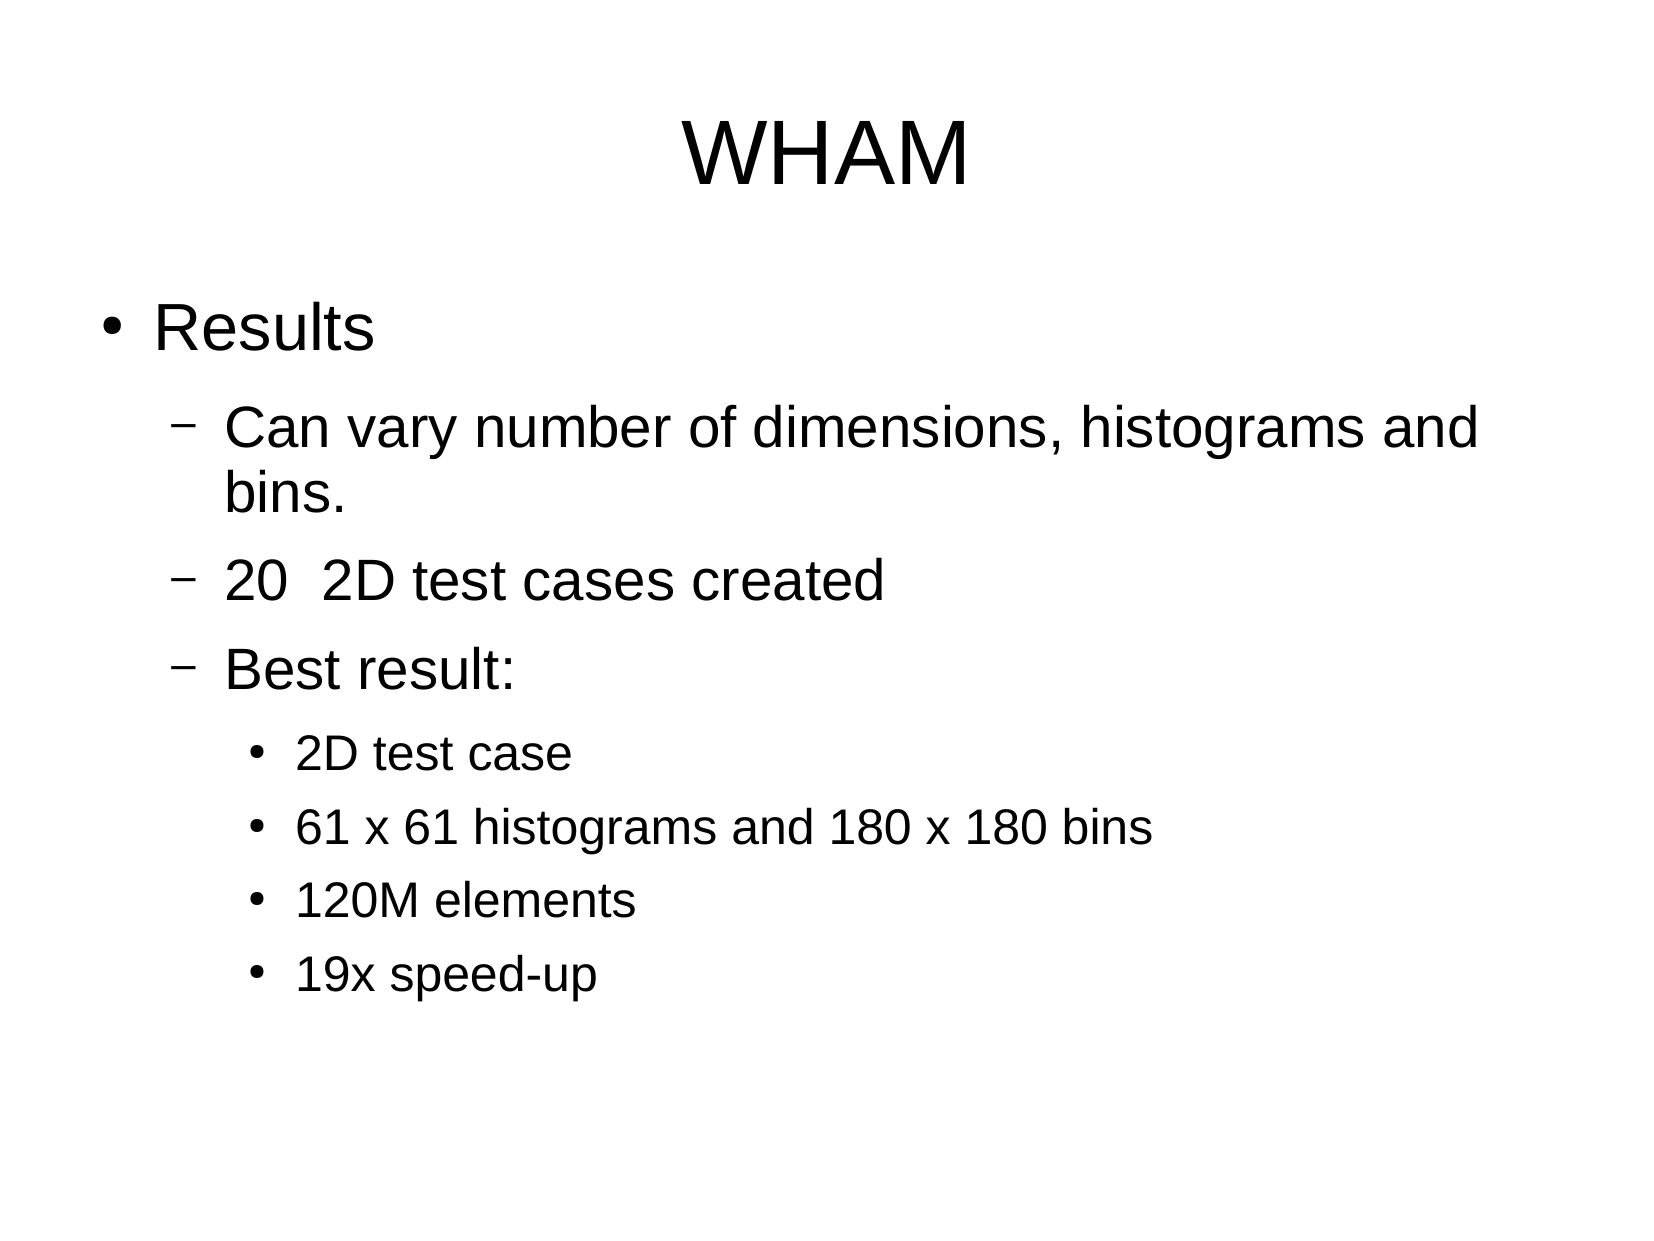

# WHAM
Results
Can vary number of dimensions, histograms and bins.
20 2D test cases created
Best result:
2D test case
61 x 61 histograms and 180 x 180 bins
120M elements
19x speed-up